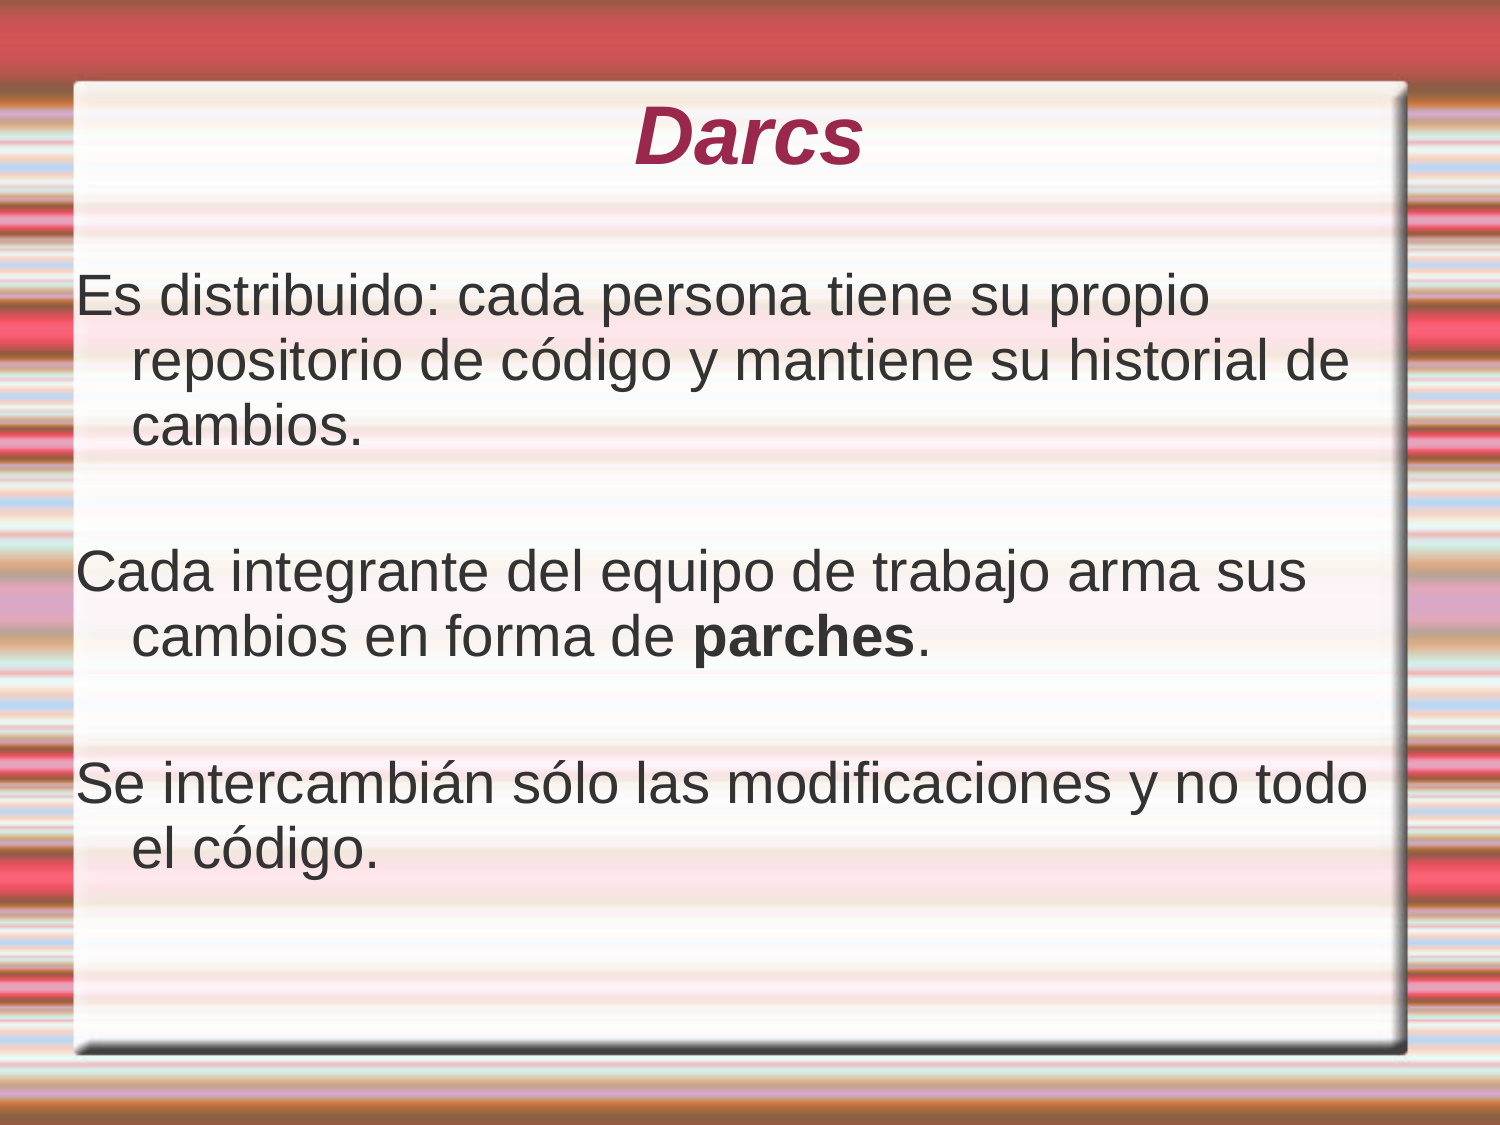

# Darcs
Es distribuido: cada persona tiene su propio repositorio de código y mantiene su historial de cambios.
Cada integrante del equipo de trabajo arma sus cambios en forma de parches.
Se intercambián sólo las modificaciones y no todo el código.